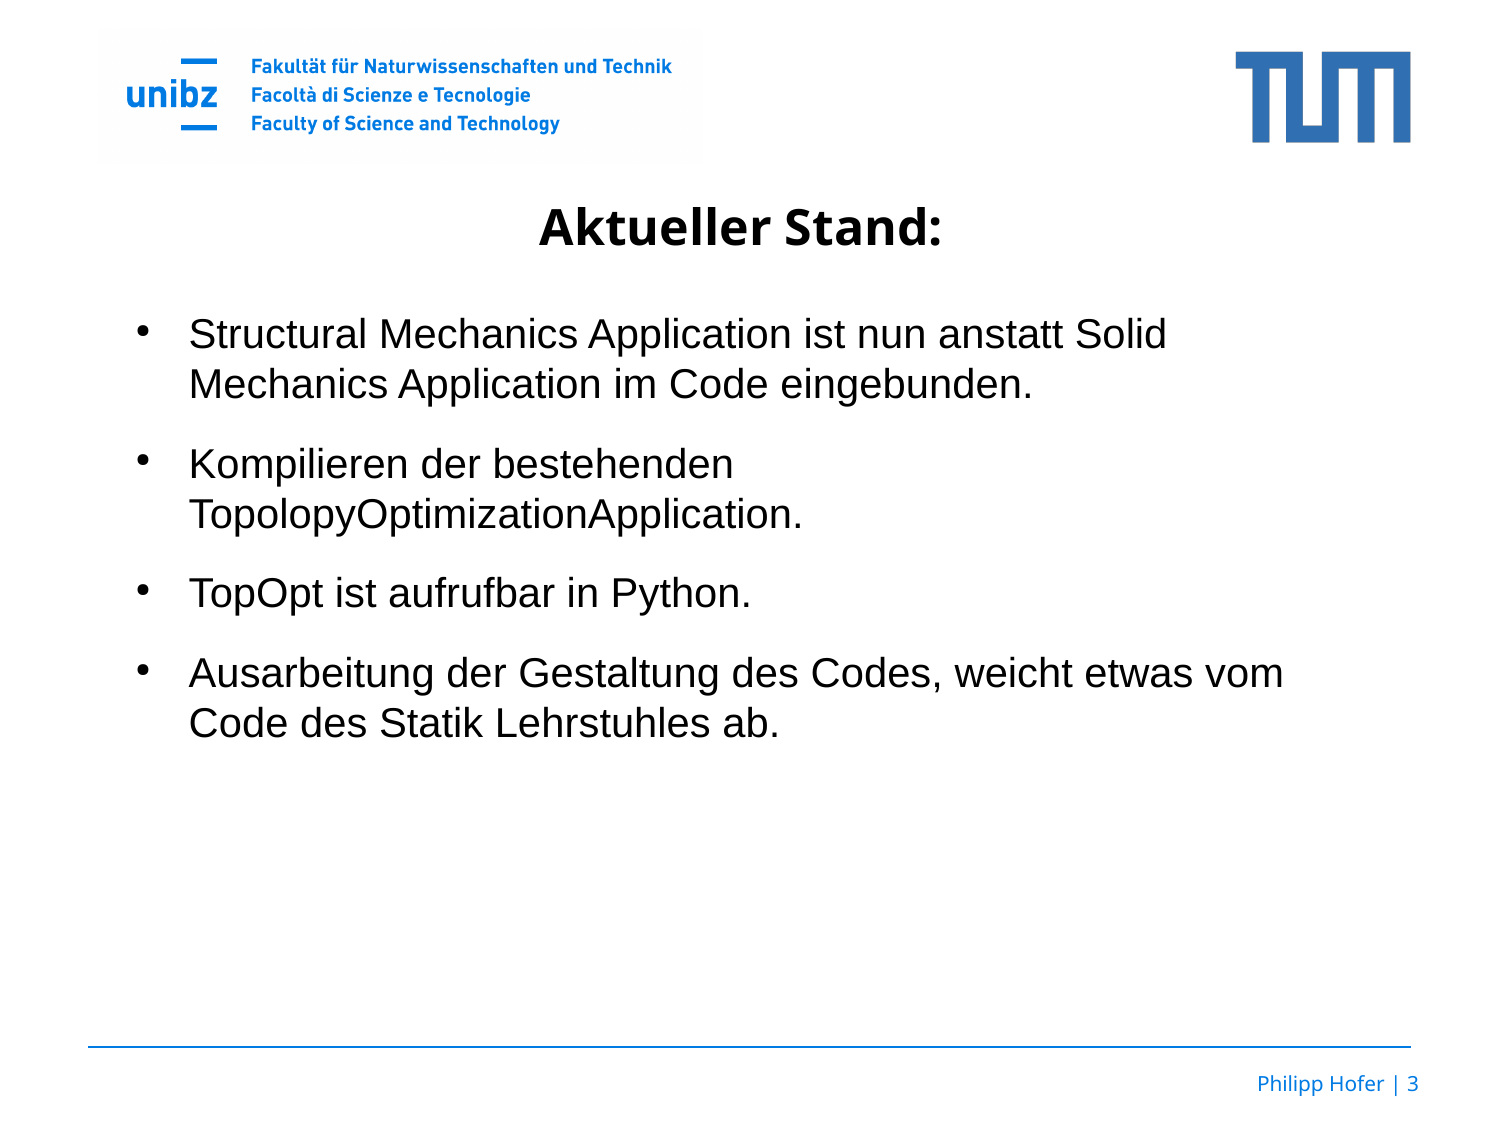

Aktueller Stand:
Structural Mechanics Application ist nun anstatt Solid Mechanics Application im Code eingebunden.
Kompilieren der bestehenden TopolopyOptimizationApplication.
TopOpt ist aufrufbar in Python.
Ausarbeitung der Gestaltung des Codes, weicht etwas vom Code des Statik Lehrstuhles ab.